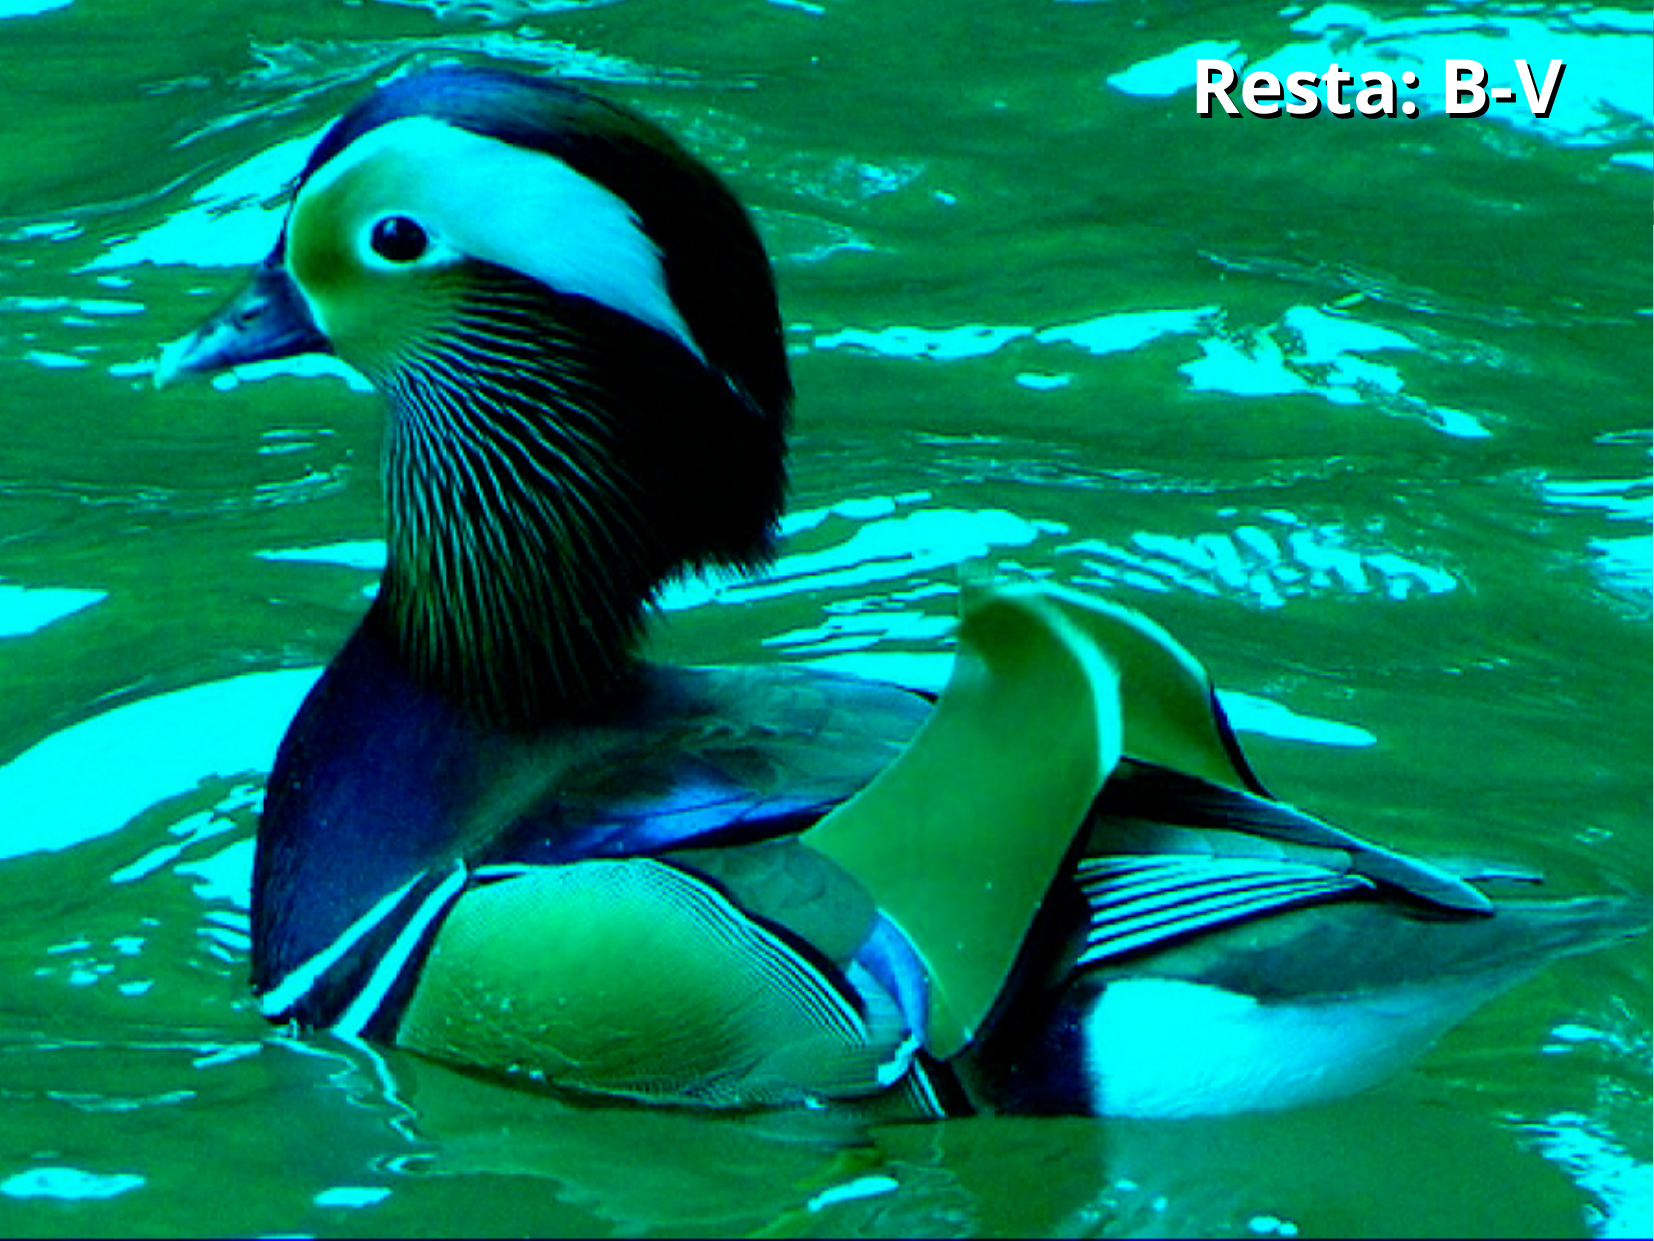

# Resta: B-V
H. Asorey - Física IV B
58